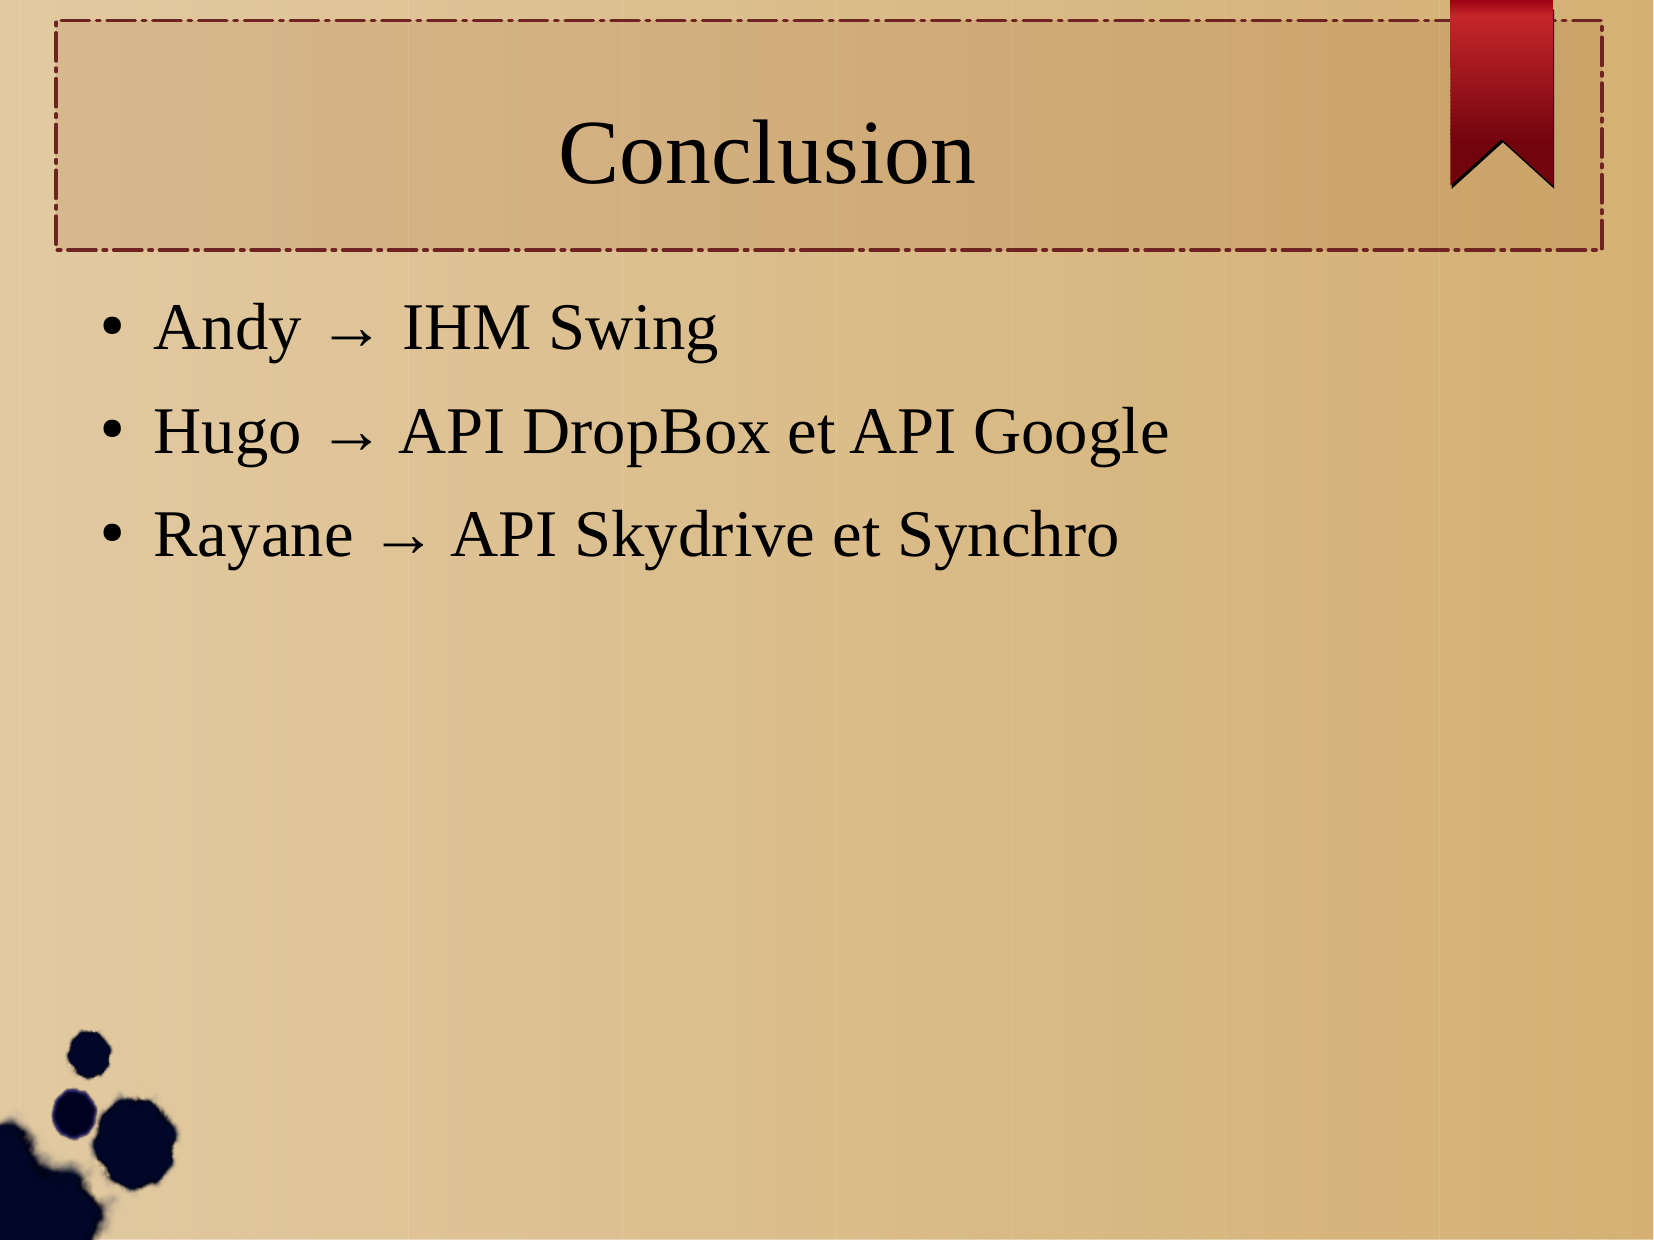

# Conclusion
Andy → IHM Swing
Hugo → API DropBox et API Google
Rayane → API Skydrive et Synchro